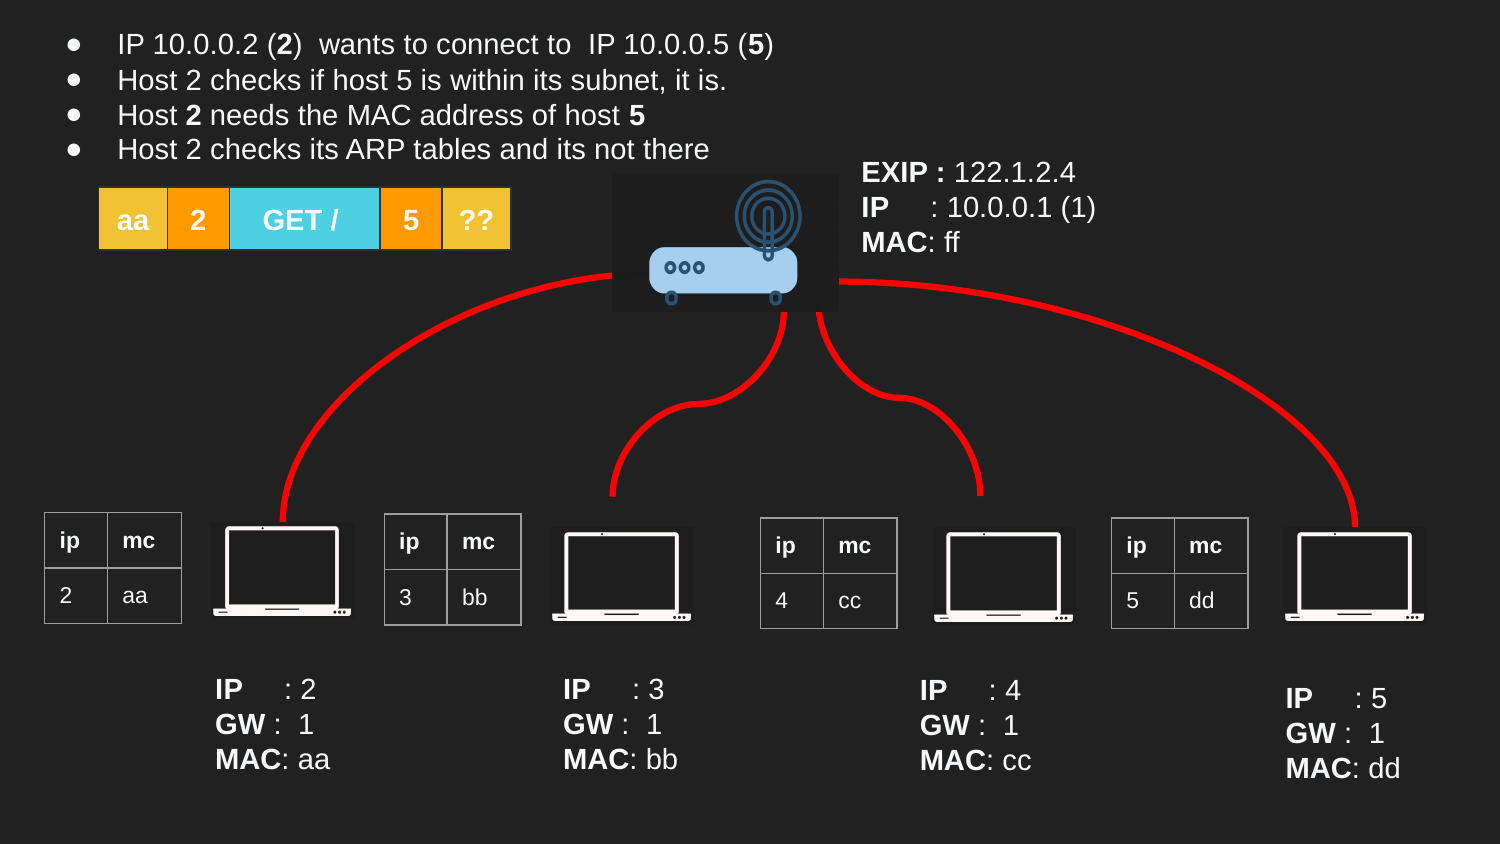

IP 10.0.0.2 (2) wants to connect to IP 10.0.0.5 (5)
Host 2 checks if host 5 is within its subnet, it is.
Host 2 needs the MAC address of host 5
Host 2 checks its ARP tables and its not there
EXIP : 122.1.2.4
IP : 10.0.0.1 (1)
MAC: ff
aa
2
GET /
5
??
| ip | mc |
| --- | --- |
| 2 | aa |
| ip | mc |
| --- | --- |
| 3 | bb |
| ip | mc |
| --- | --- |
| 4 | cc |
| ip | mc |
| --- | --- |
| 5 | dd |
IP : 2
GW : 1
MAC: aa
IP : 3
GW : 1
MAC: bb
IP : 4
GW : 1
MAC: cc
IP : 5
GW : 1
MAC: dd